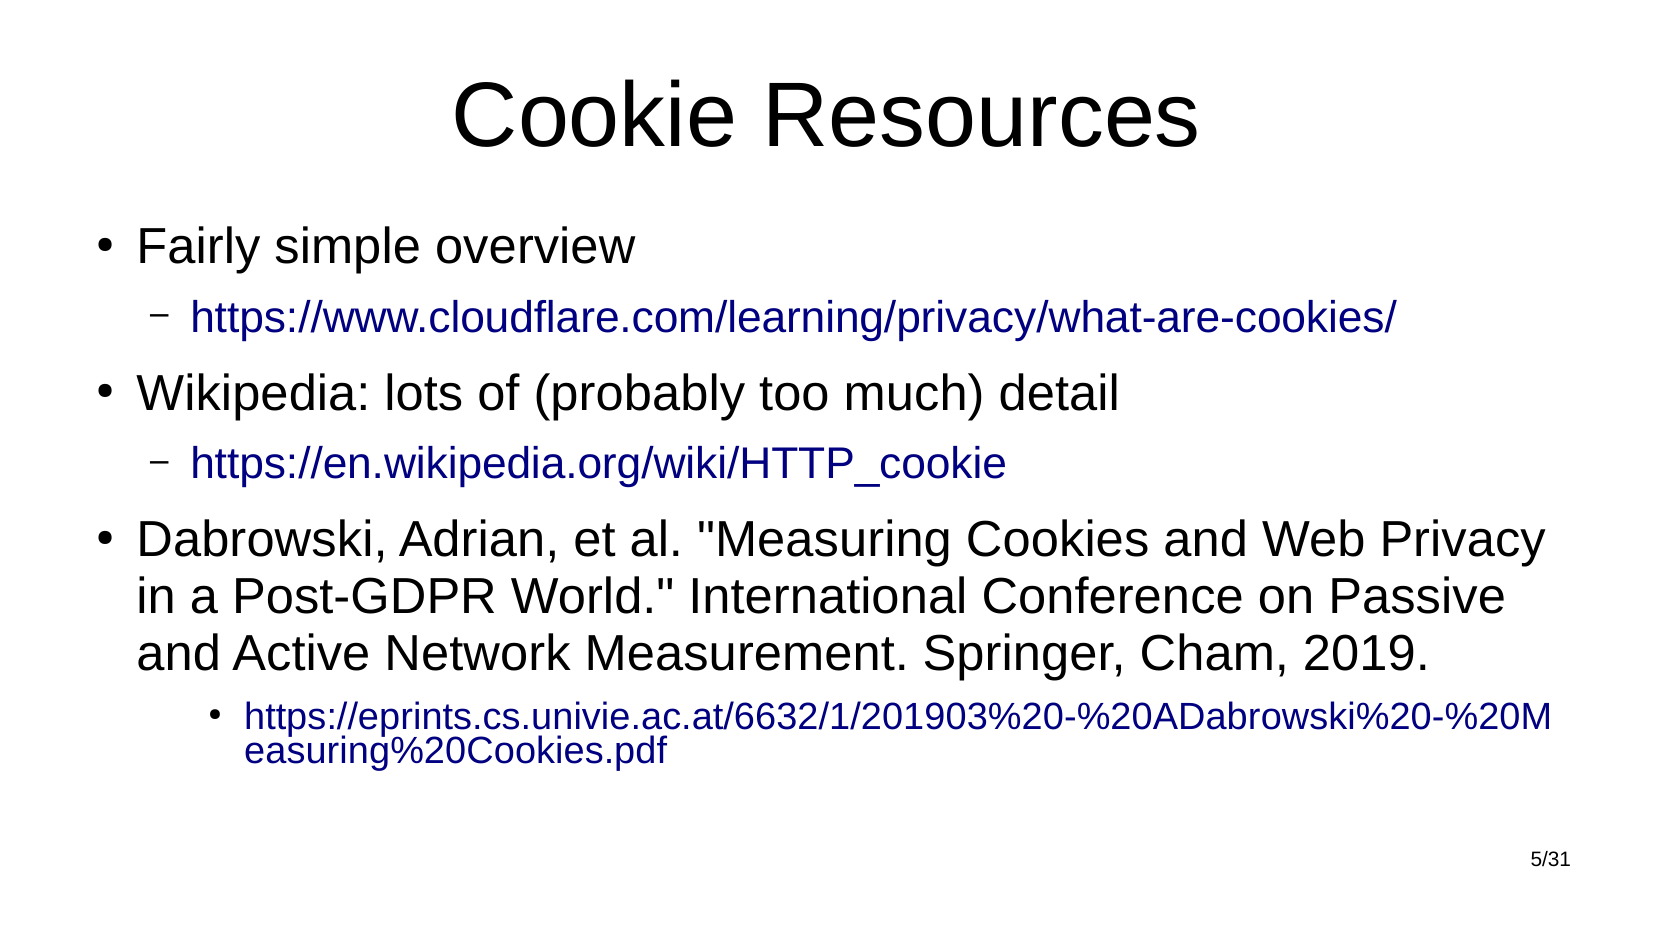

# Cookie Resources
Fairly simple overview
https://www.cloudflare.com/learning/privacy/what-are-cookies/
Wikipedia: lots of (probably too much) detail
https://en.wikipedia.org/wiki/HTTP_cookie
Dabrowski, Adrian, et al. "Measuring Cookies and Web Privacy in a Post-GDPR World." International Conference on Passive and Active Network Measurement. Springer, Cham, 2019.
https://eprints.cs.univie.ac.at/6632/1/201903%20-%20ADabrowski%20-%20Measuring%20Cookies.pdf
5